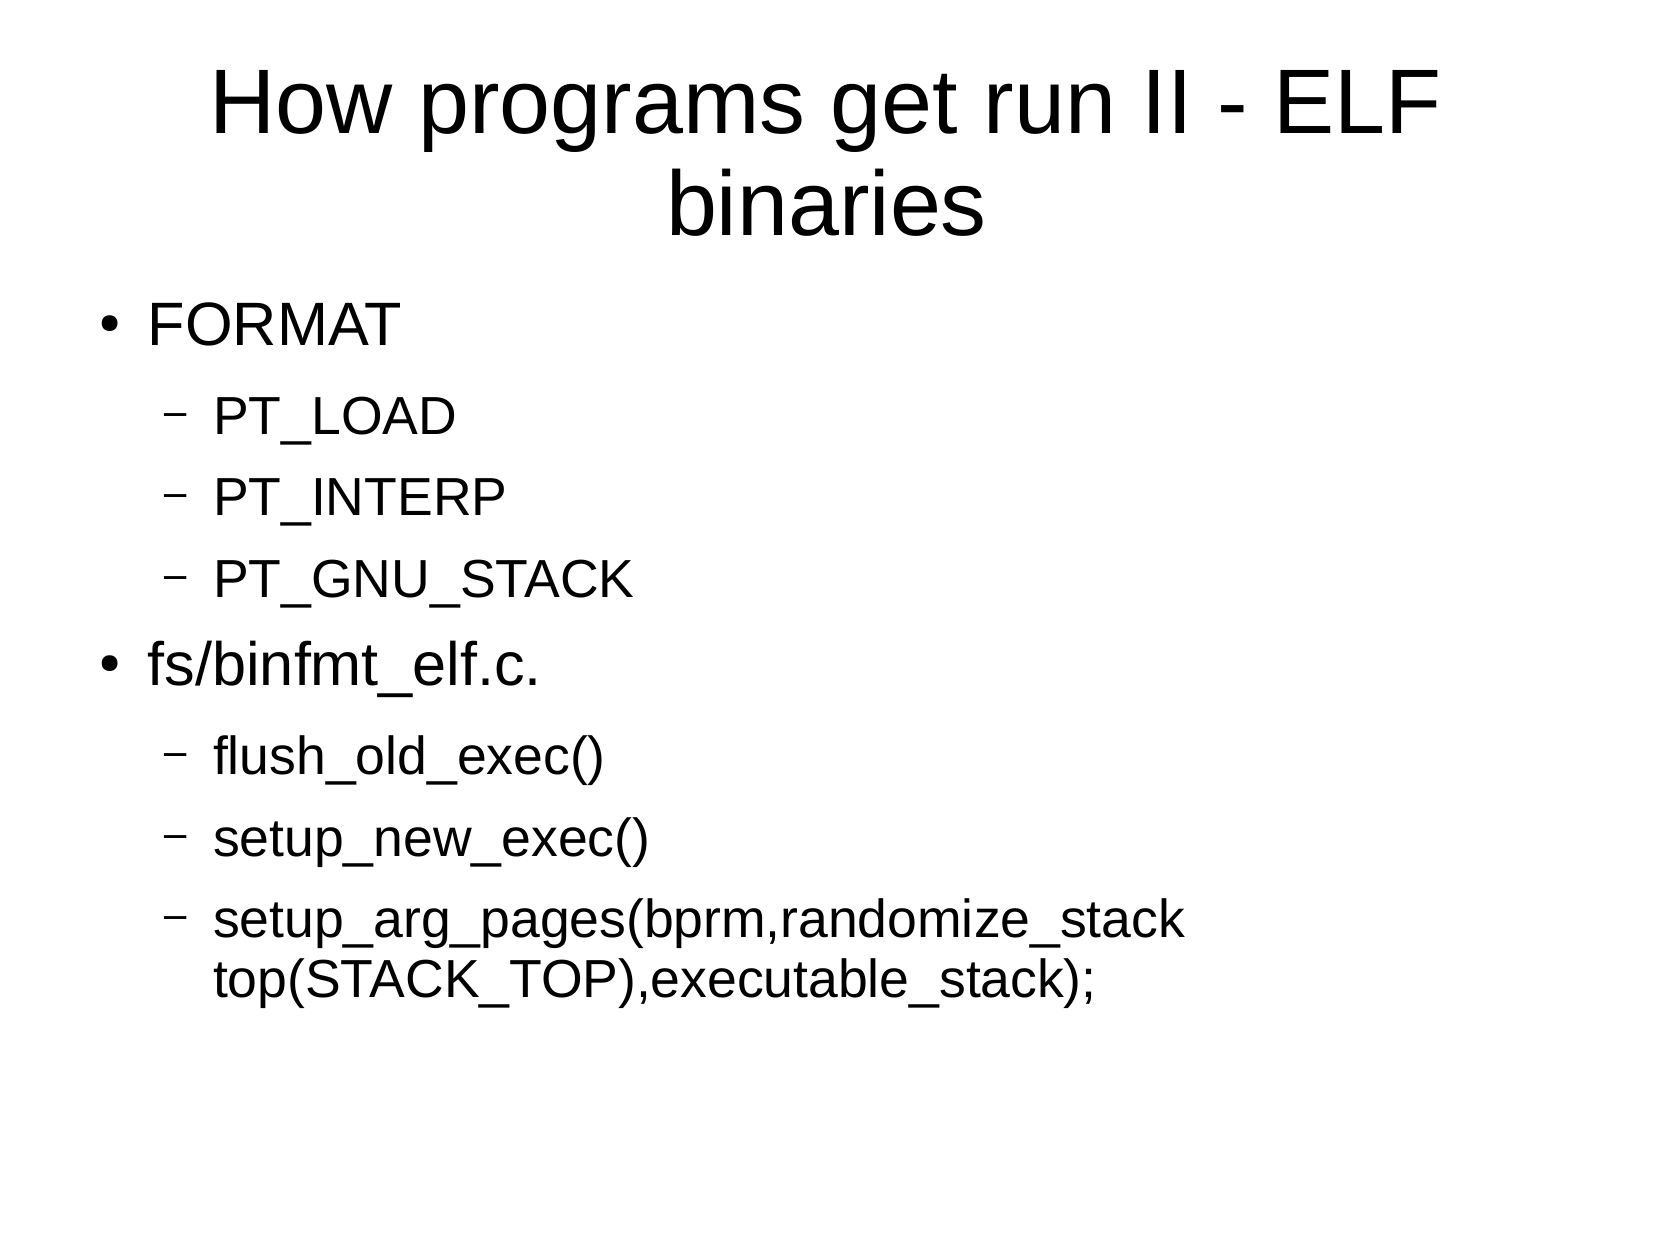

# How programs get run II - ELF binaries
FORMAT
PT_LOAD
PT_INTERP
PT_GNU_STACK
fs/binfmt_elf.c.
flush_old_exec()
setup_new_exec()
setup_arg_pages(bprm,randomize_stack top(STACK_TOP),executable_stack);